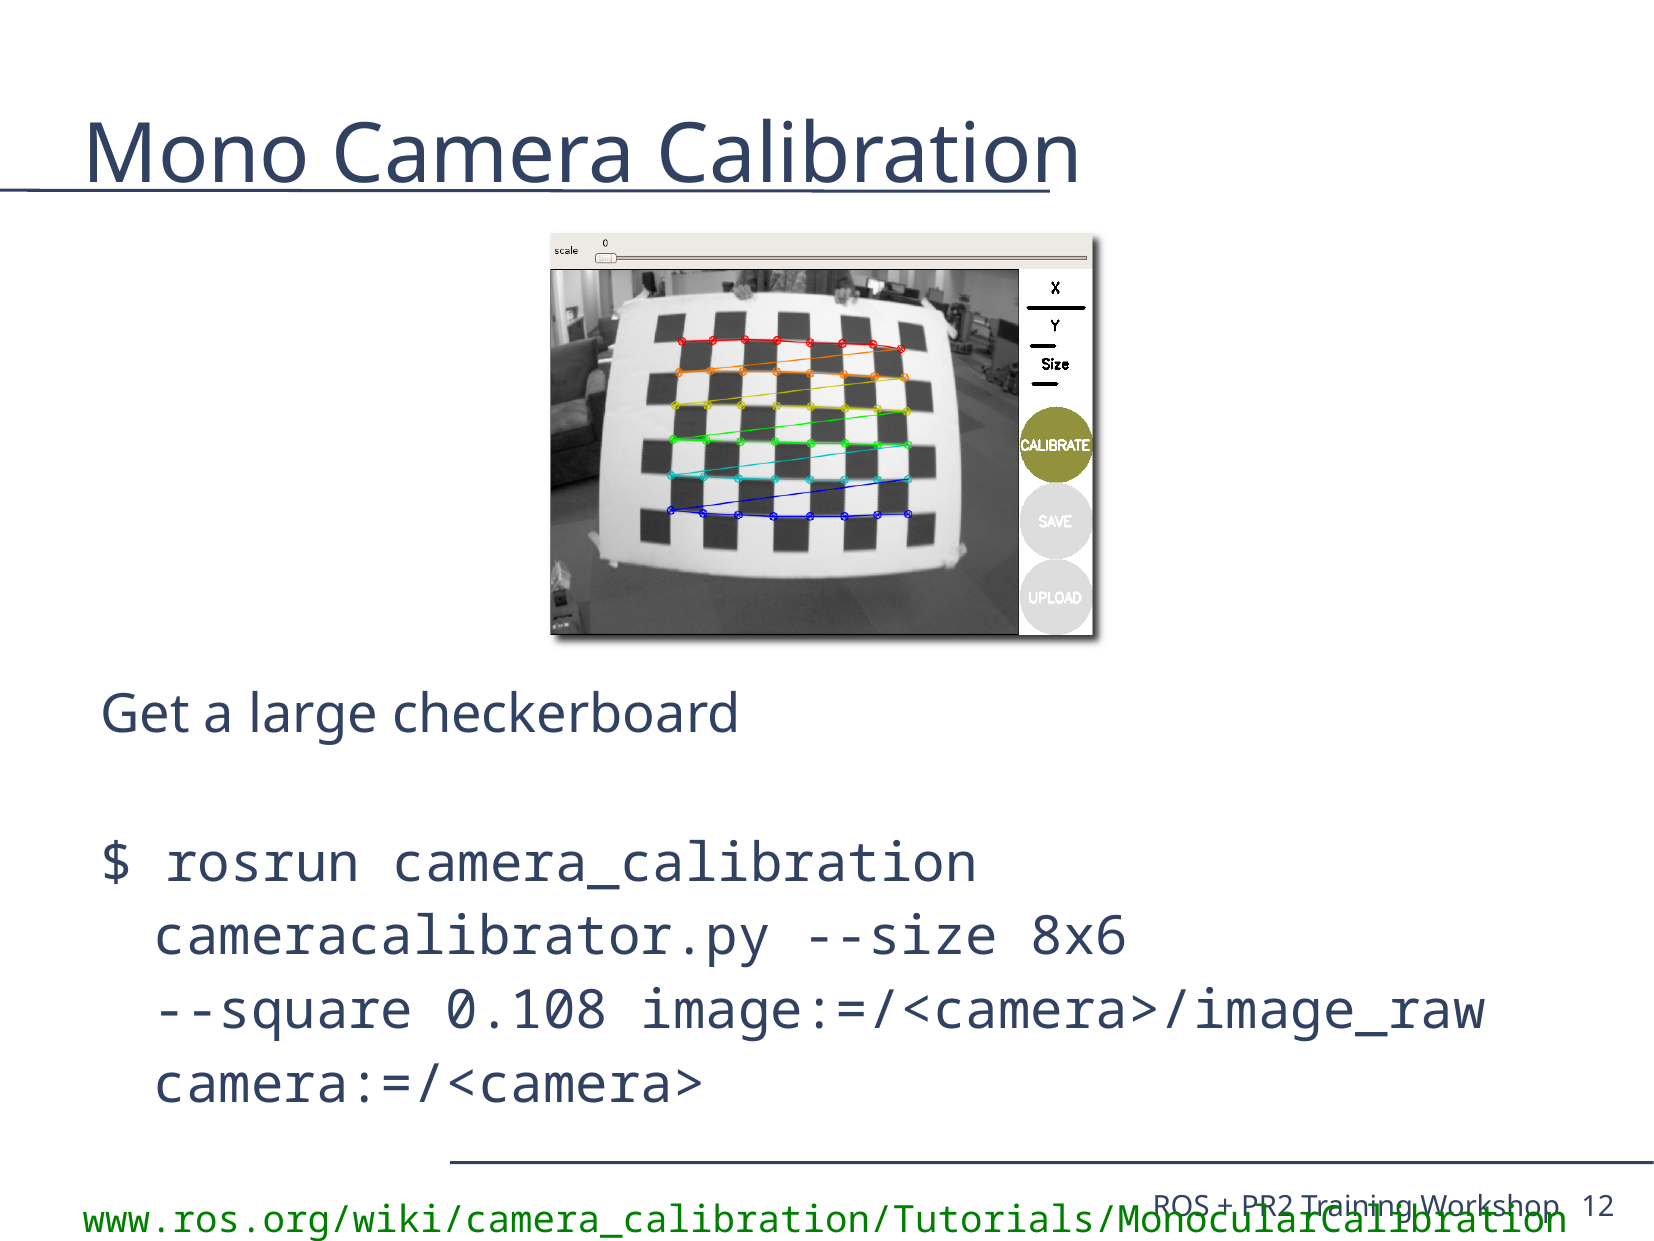

# Mono Camera Calibration
Get a large checkerboard
$ rosrun camera_calibration cameracalibrator.py --size 8x6
--square 0.108 image:=/<camera>/image_raw camera:=/<camera>
www.ros.org/wiki/camera_calibration/Tutorials/MonocularCalibration
www.ros.org/wiki/camera_calibration